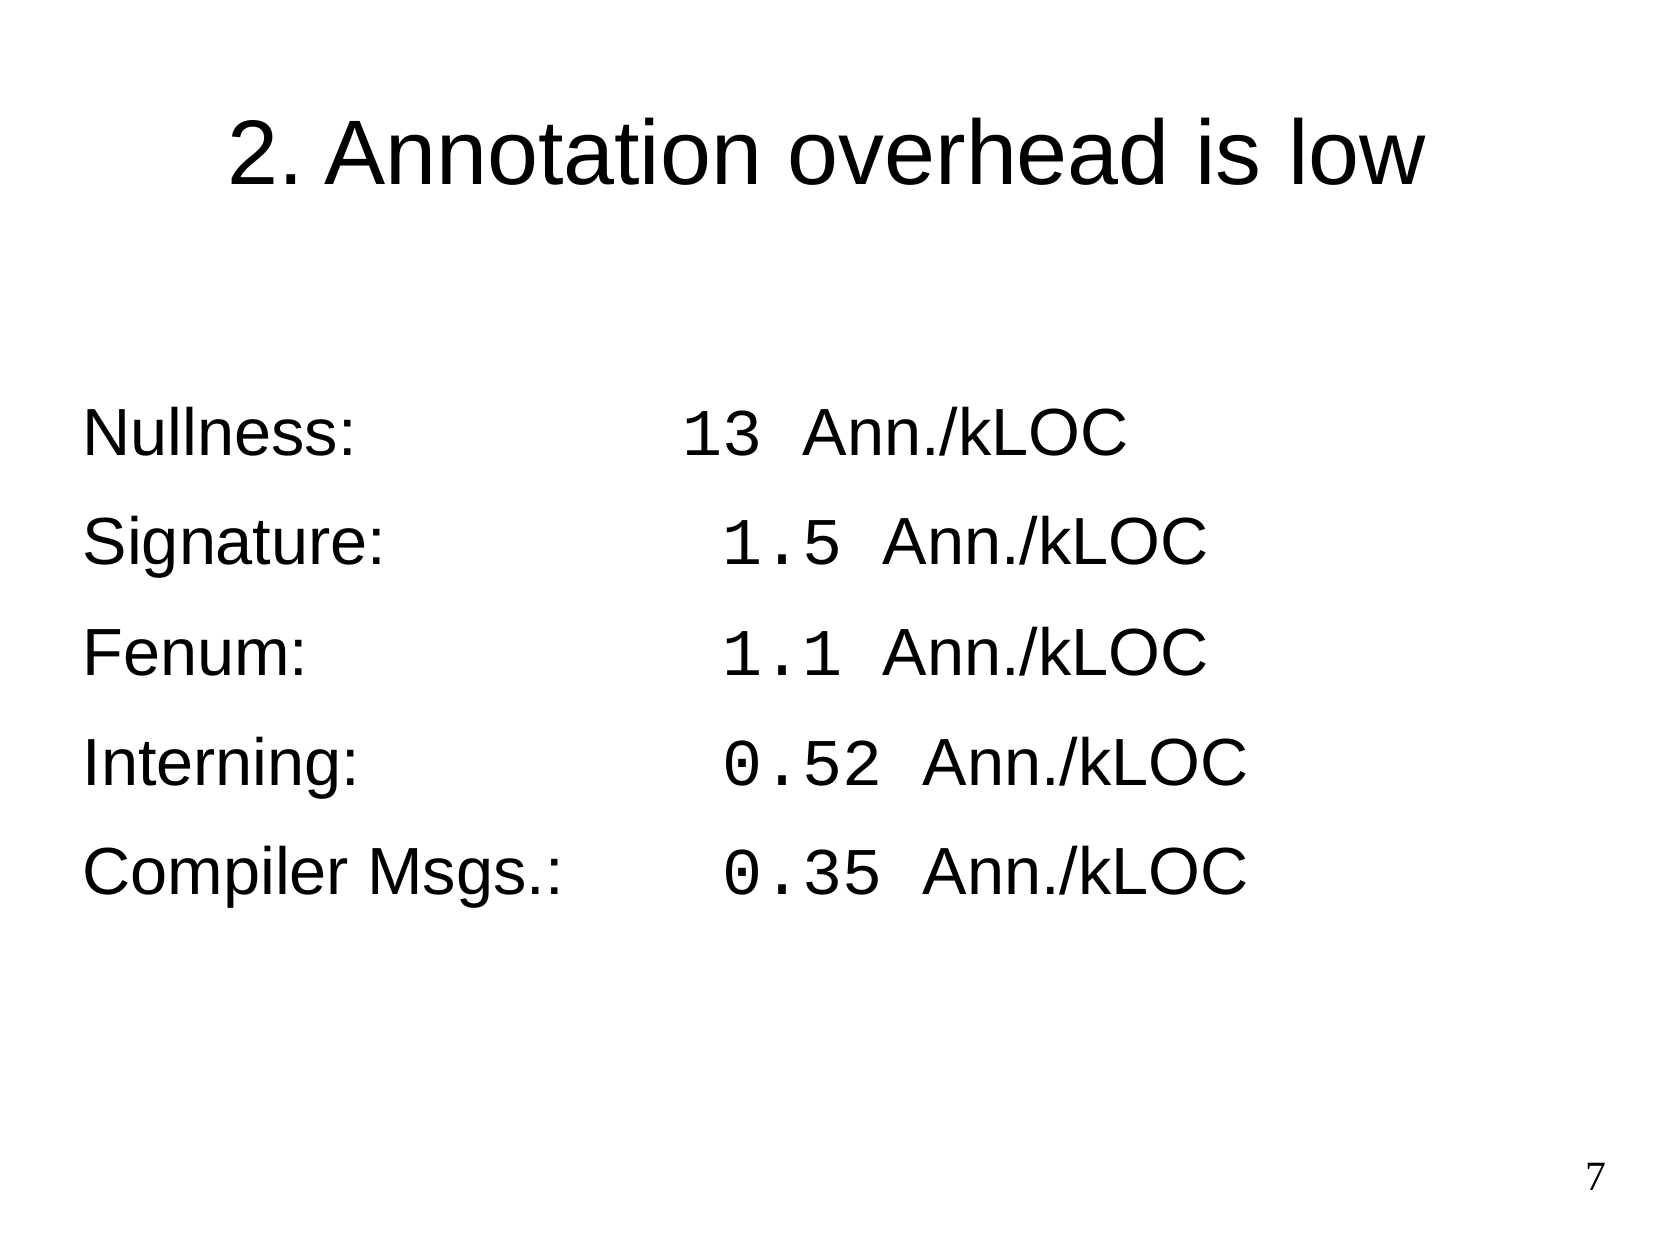

# 2. Annotation overhead is low
Nullness:					13 Ann./kLOC
Signature: 				 1.5 Ann./kLOC
Fenum: 				 	 1.1 Ann./kLOC
Interning: 				 0.52 Ann./kLOC
Compiler Msgs.:		 0.35 Ann./kLOC
7